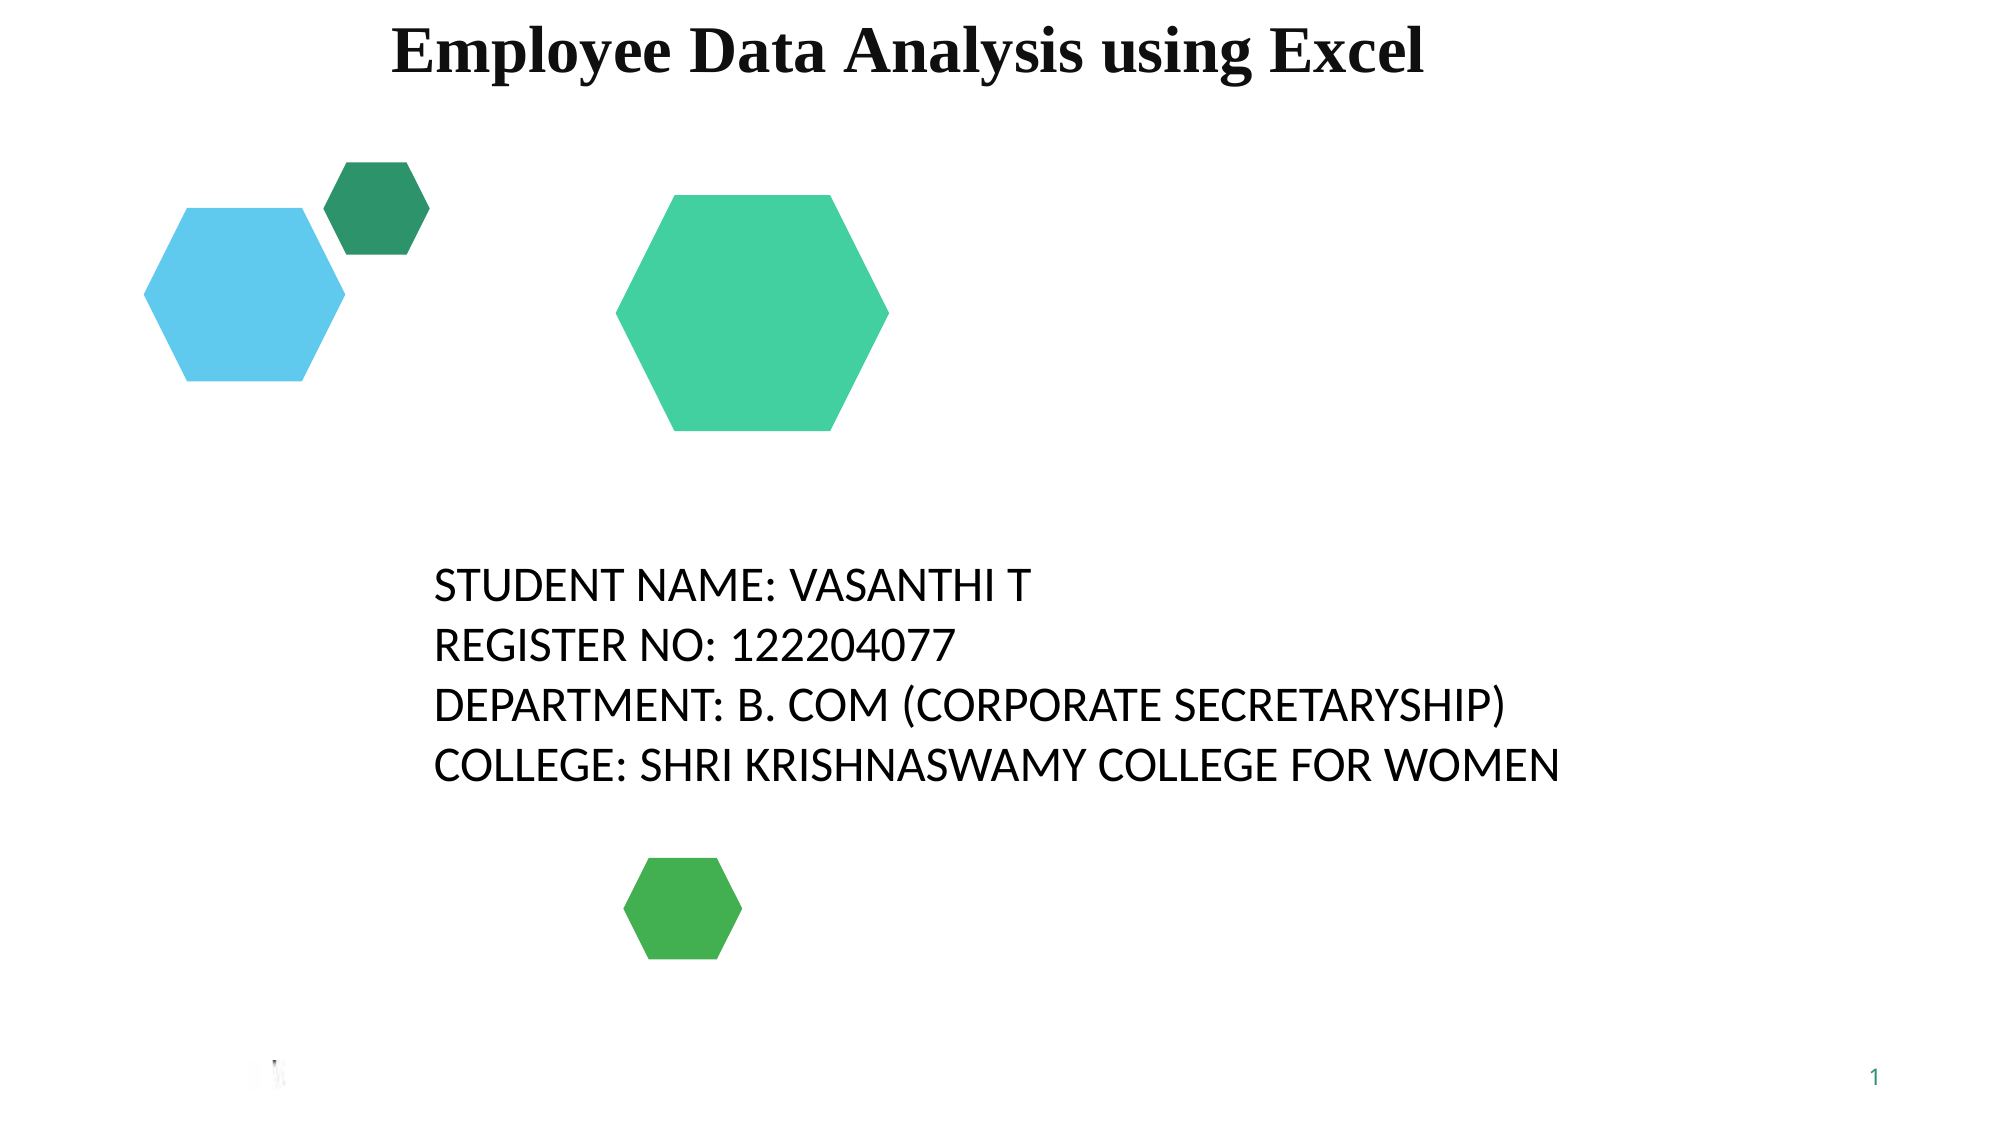

# Employee Data Analysis using Excel
STUDENT NAME: VASANTHI T
REGISTER NO: 122204077
DEPARTMENT: B. COM (CORPORATE SECRETARYSHIP)
COLLEGE: SHRI KRISHNASWAMY COLLEGE FOR WOMEN